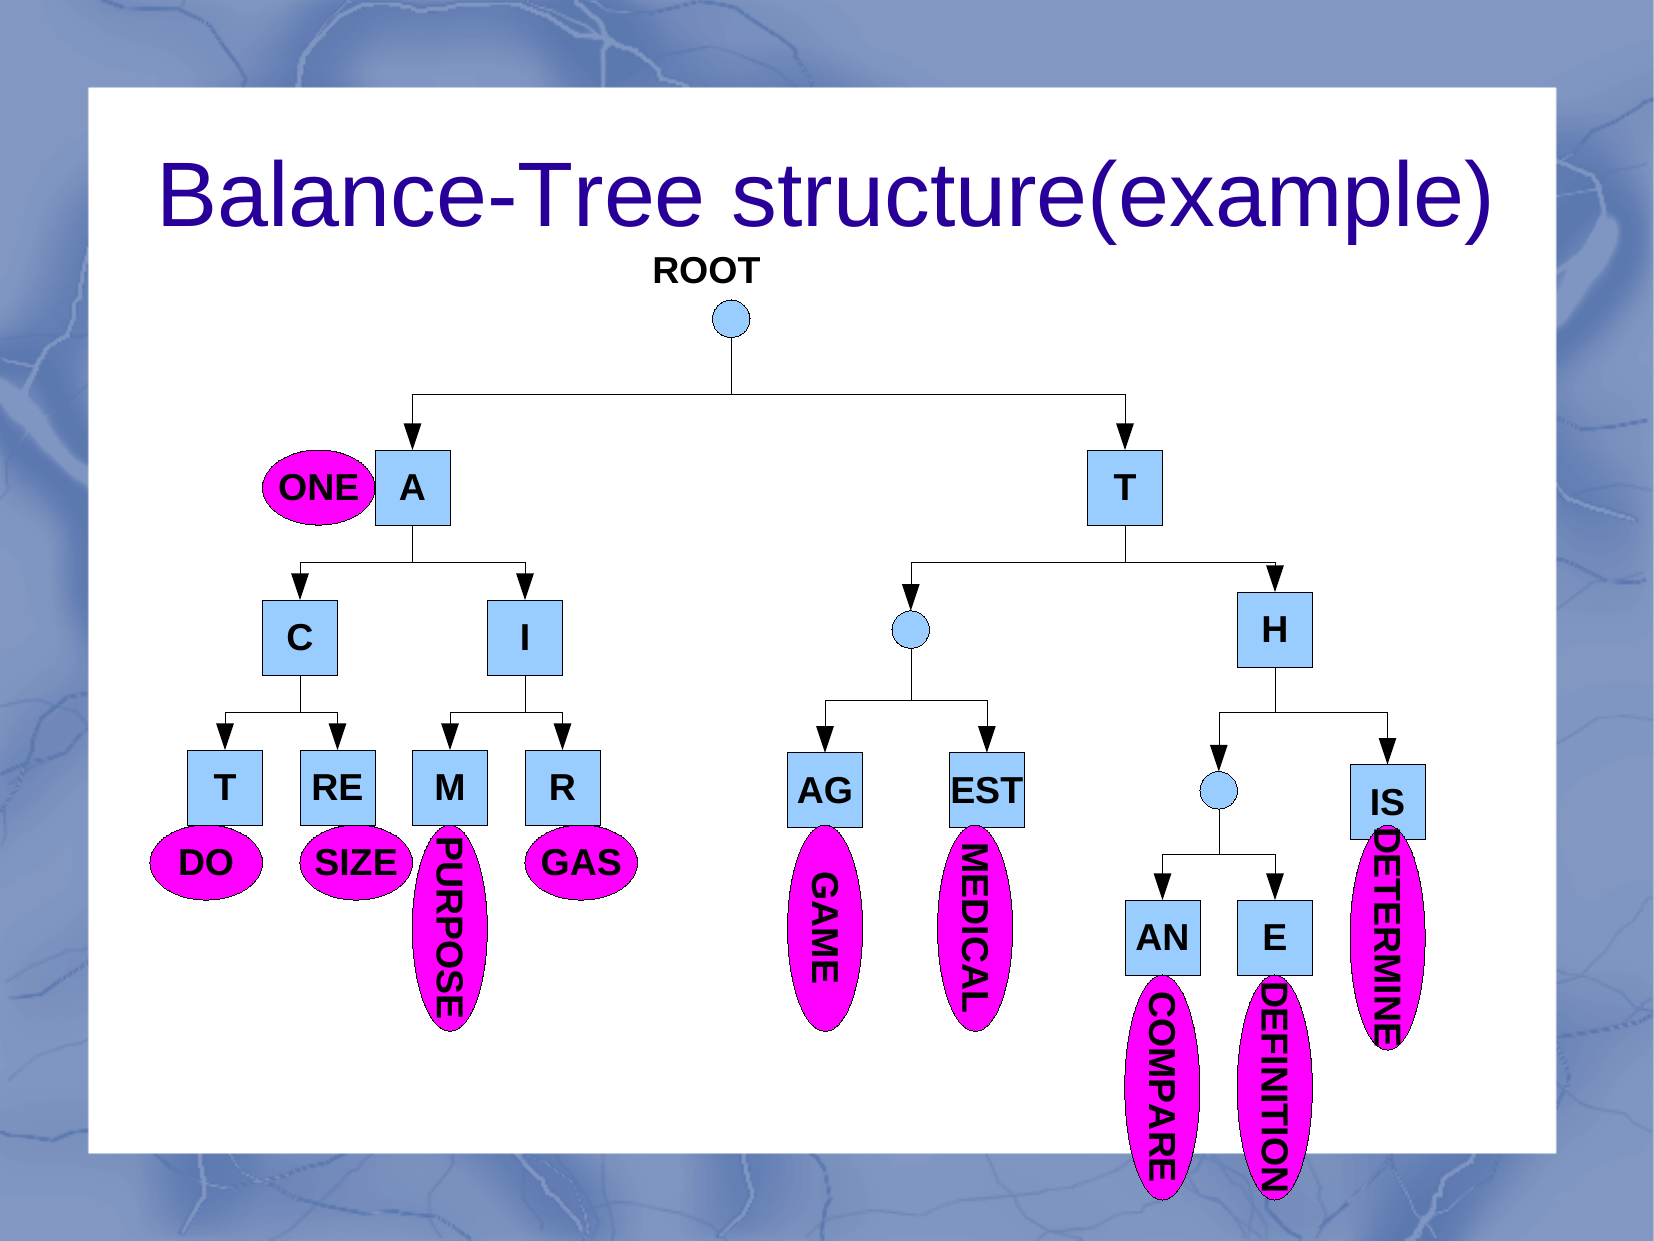

# Balance-Tree structure(example)
ROOT
ONE
A
T
H
C
I
T
RE
M
R
AG
EST
IS
DO
SIZE
GAS
PURPOSE
GAME
MEDICAL
AN
E
DETERMINE
COMPARE
DEFINITION